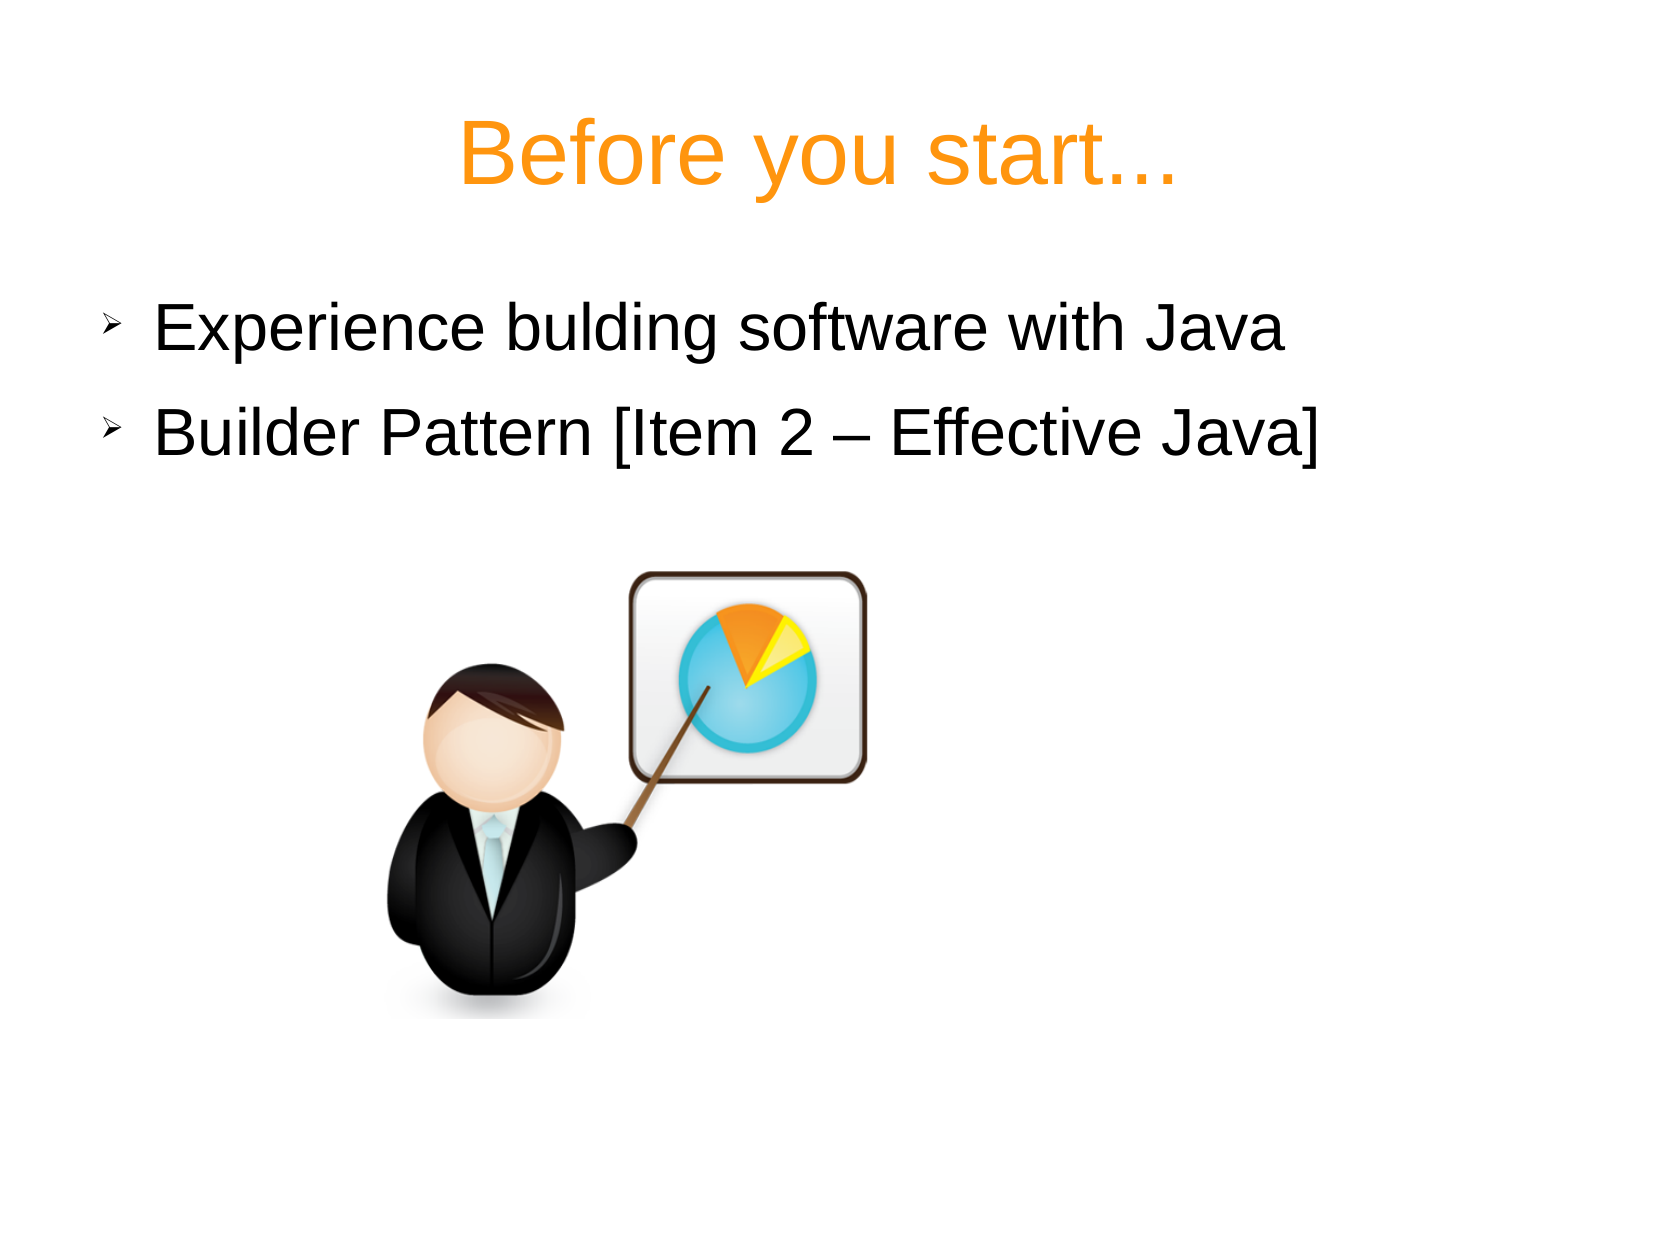

# Before you start...
Experience bulding software with Java
Builder Pattern [Item 2 – Effective Java]